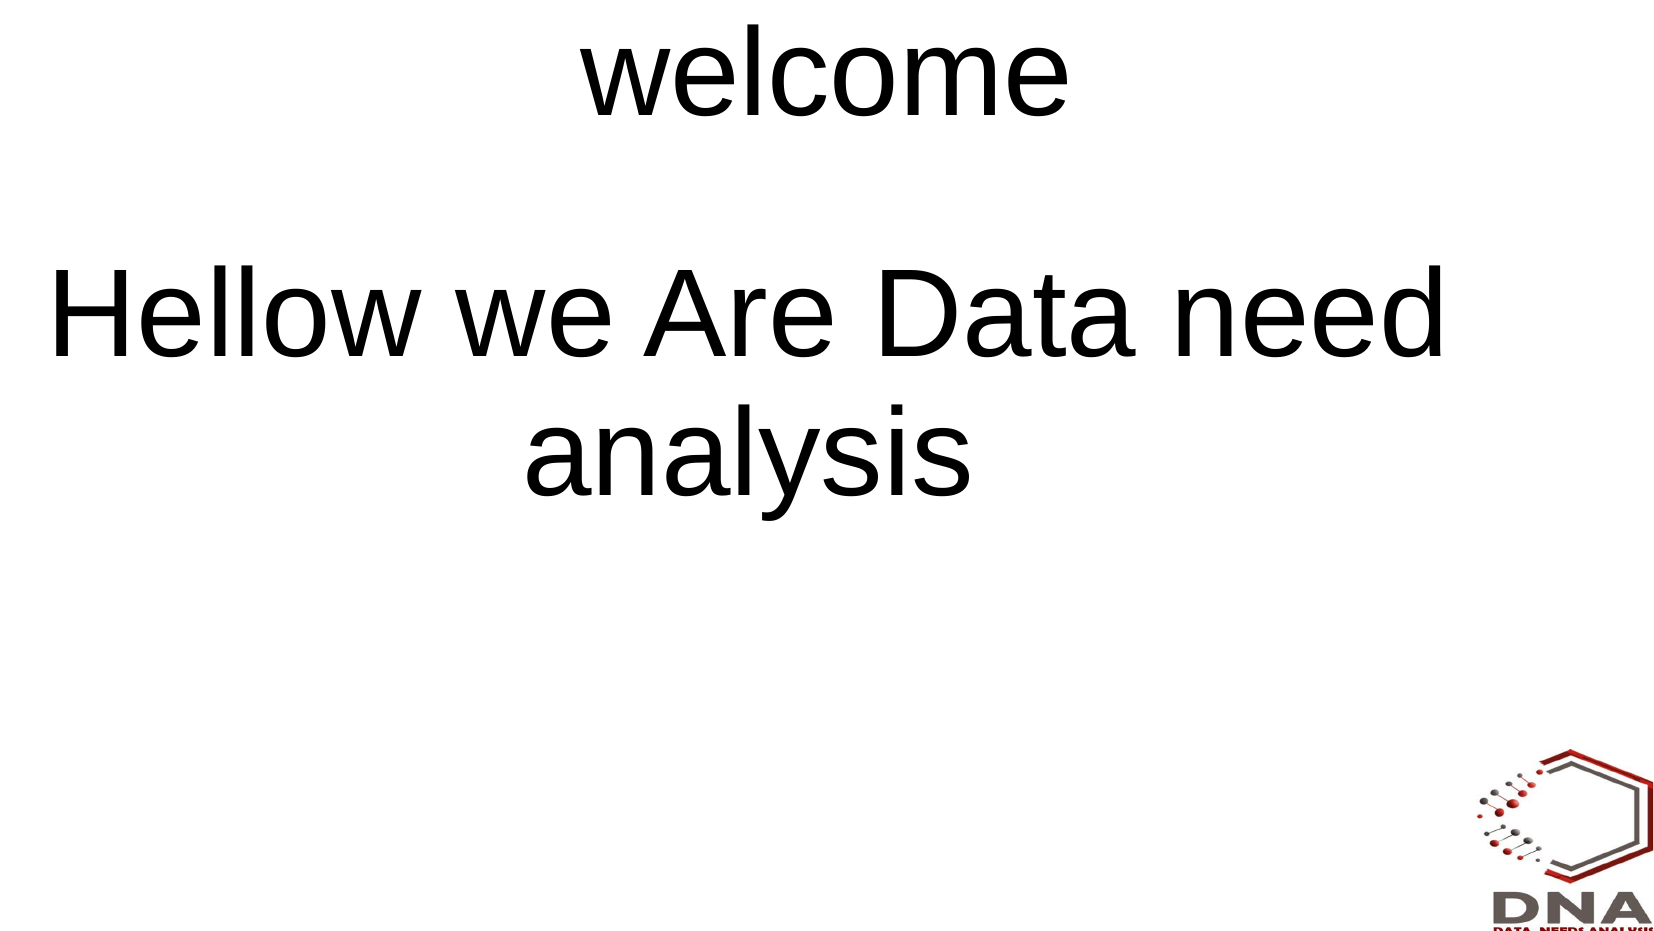

welcome
# Hellow we Are Data need analysis